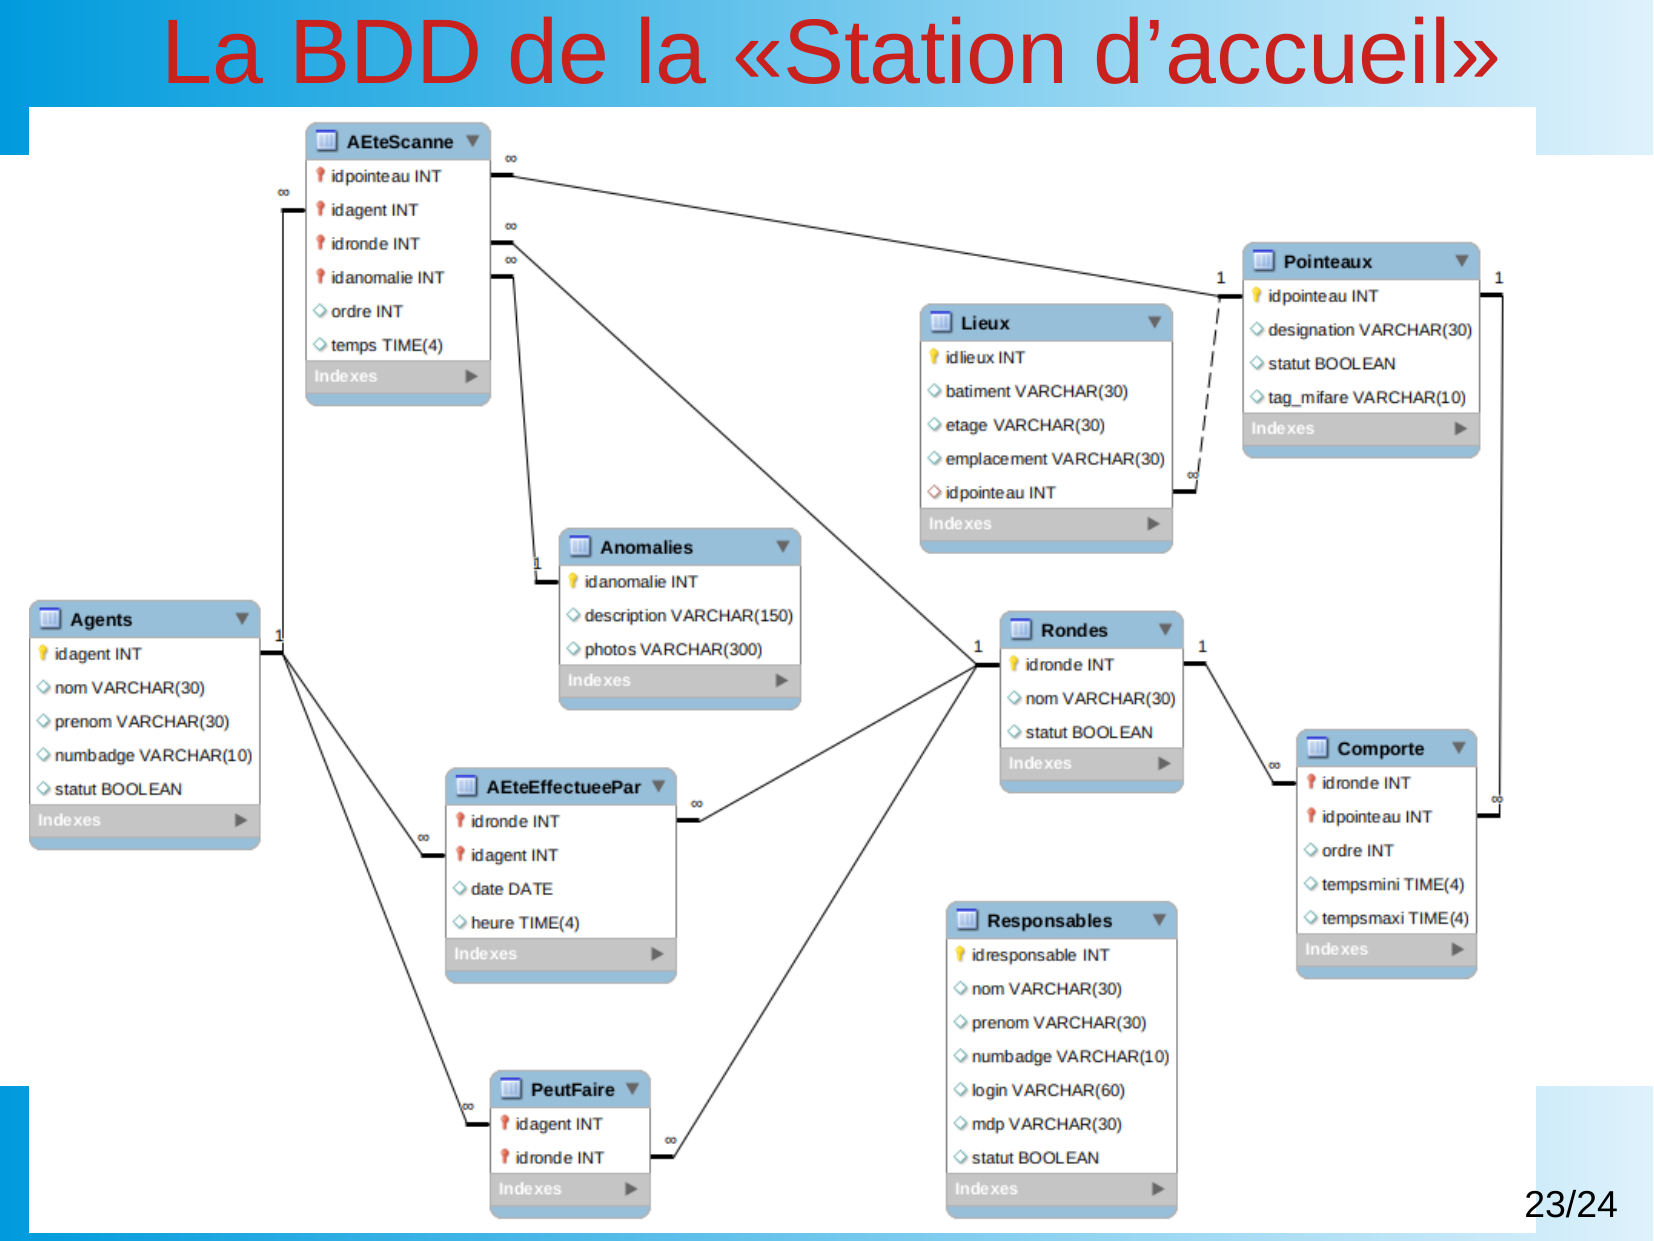

# La BDD de la «Station d’accueil»